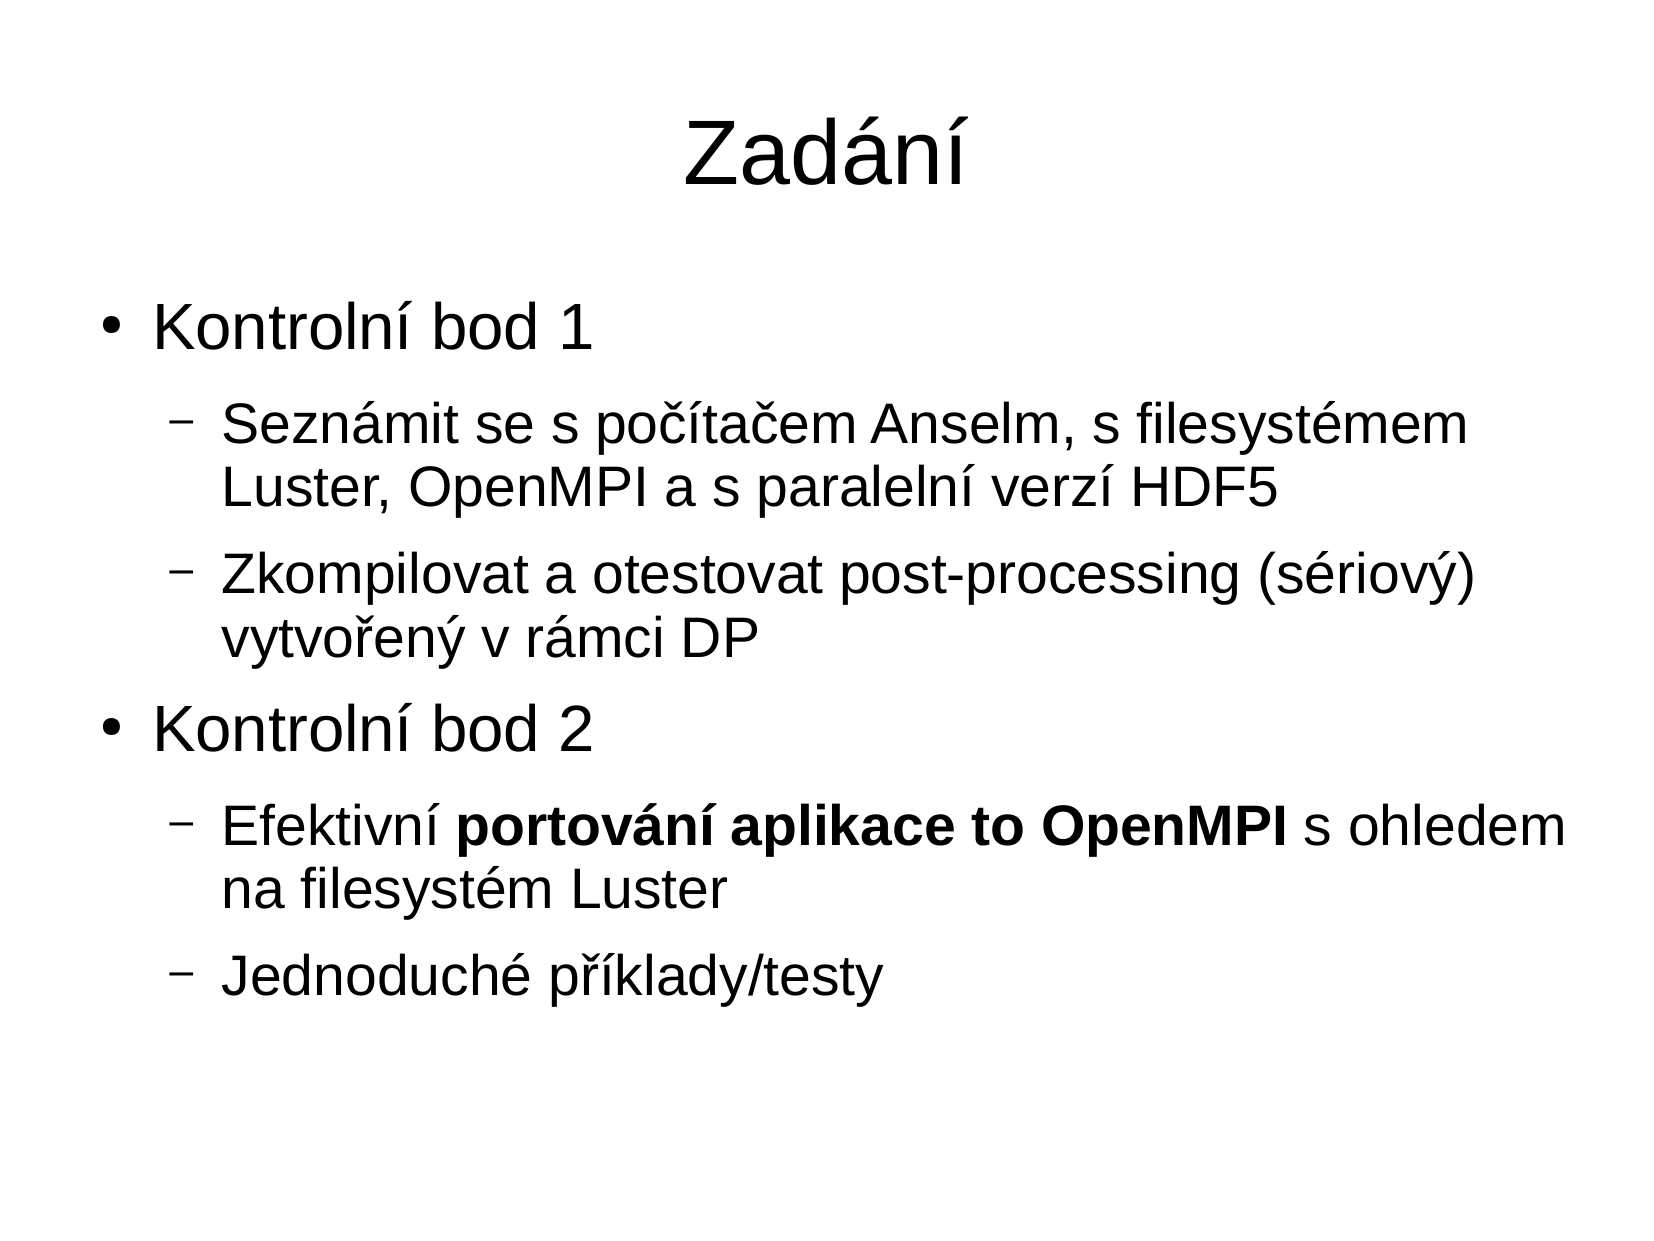

# Zadání
Kontrolní bod 1
Seznámit se s počítačem Anselm, s filesystémem Luster, OpenMPI a s paralelní verzí HDF5
Zkompilovat a otestovat post-processing (sériový) vytvořený v rámci DP
Kontrolní bod 2
Efektivní portování aplikace to OpenMPI s ohledem na filesystém Luster
Jednoduché příklady/testy